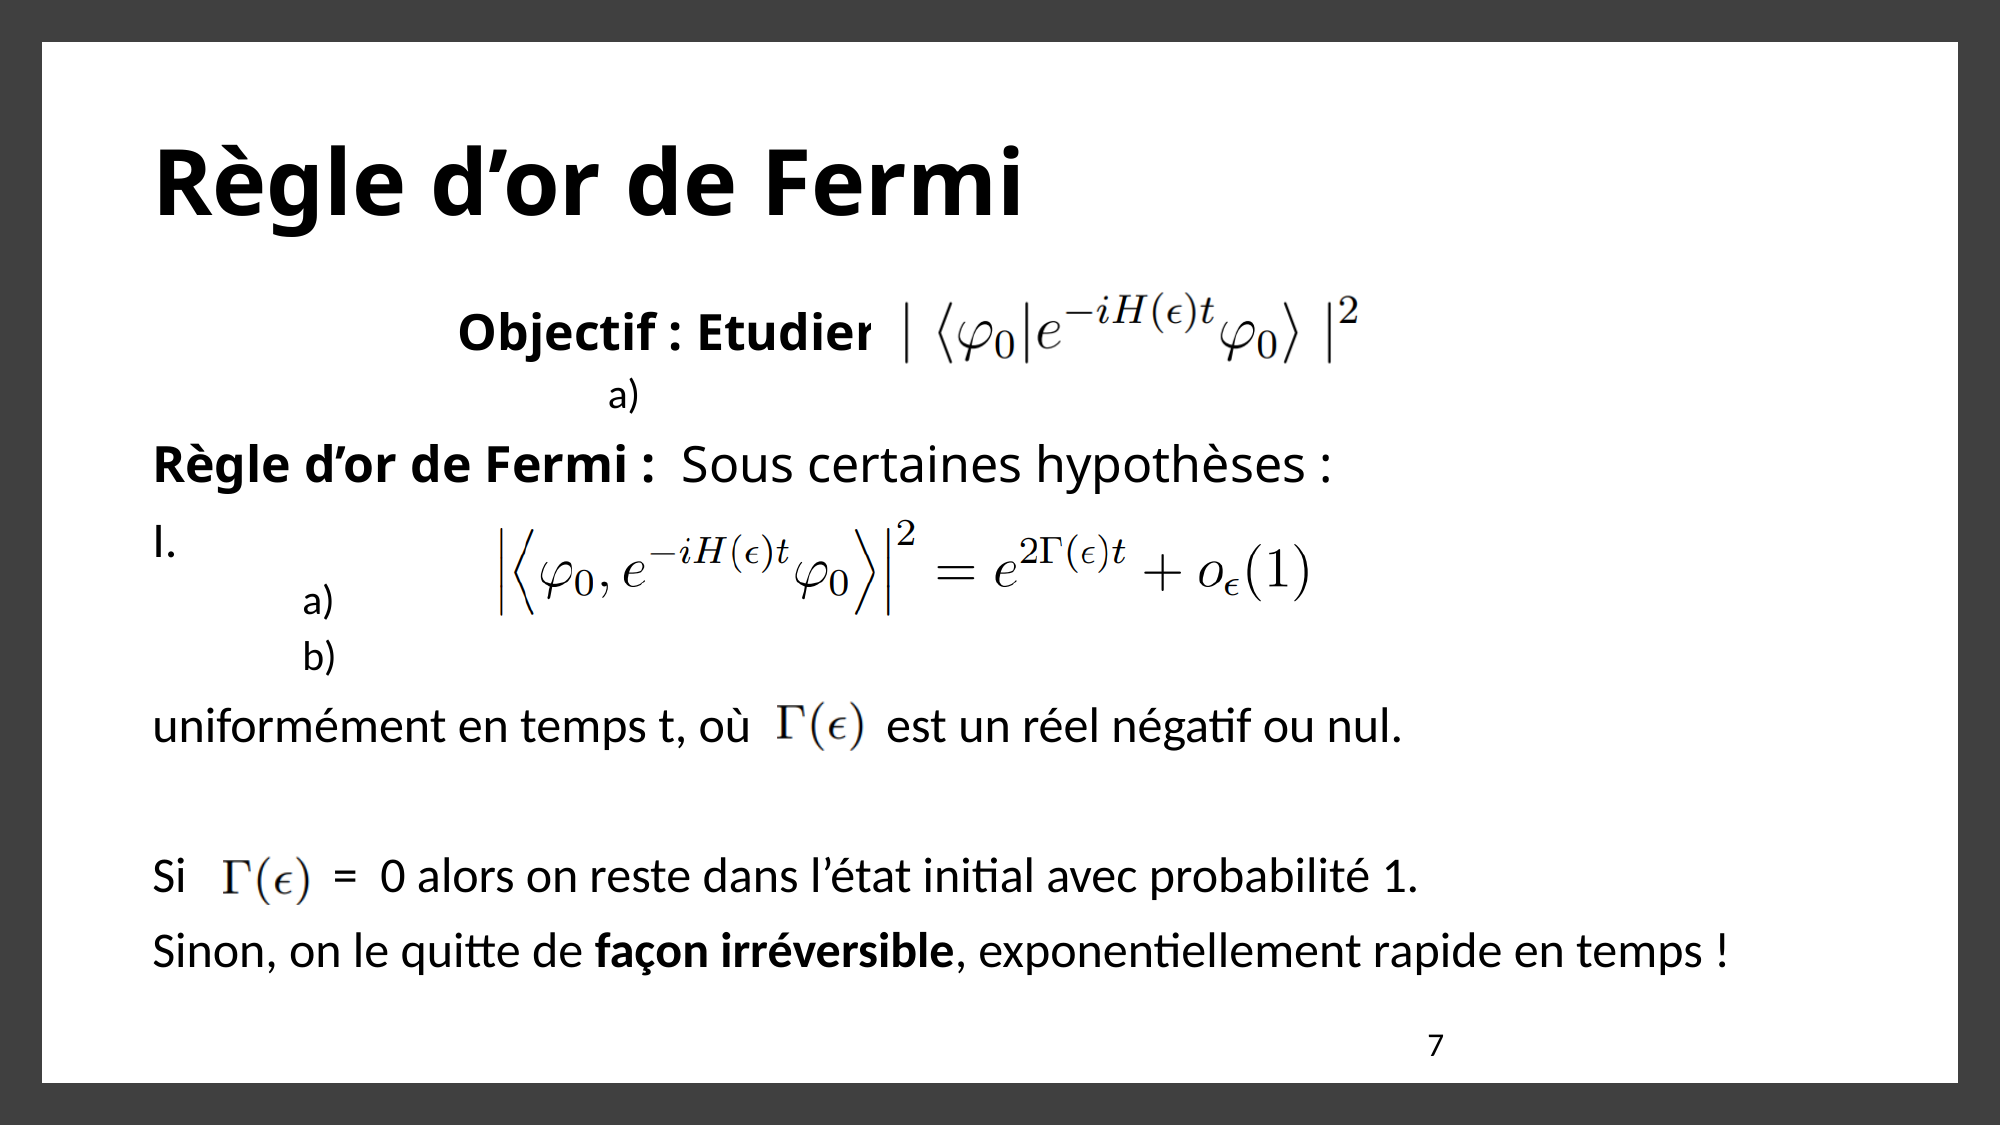

# Règle d’or de Fermi
Objectif : Etudier
Règle d’or de Fermi : Sous certaines hypothèses :
uniformément en temps t, où est un réel négatif ou nul.
Si = 0 alors on reste dans l’état initial avec probabilité 1.
Sinon, on le quitte de façon irréversible, exponentiellement rapide en temps !
7